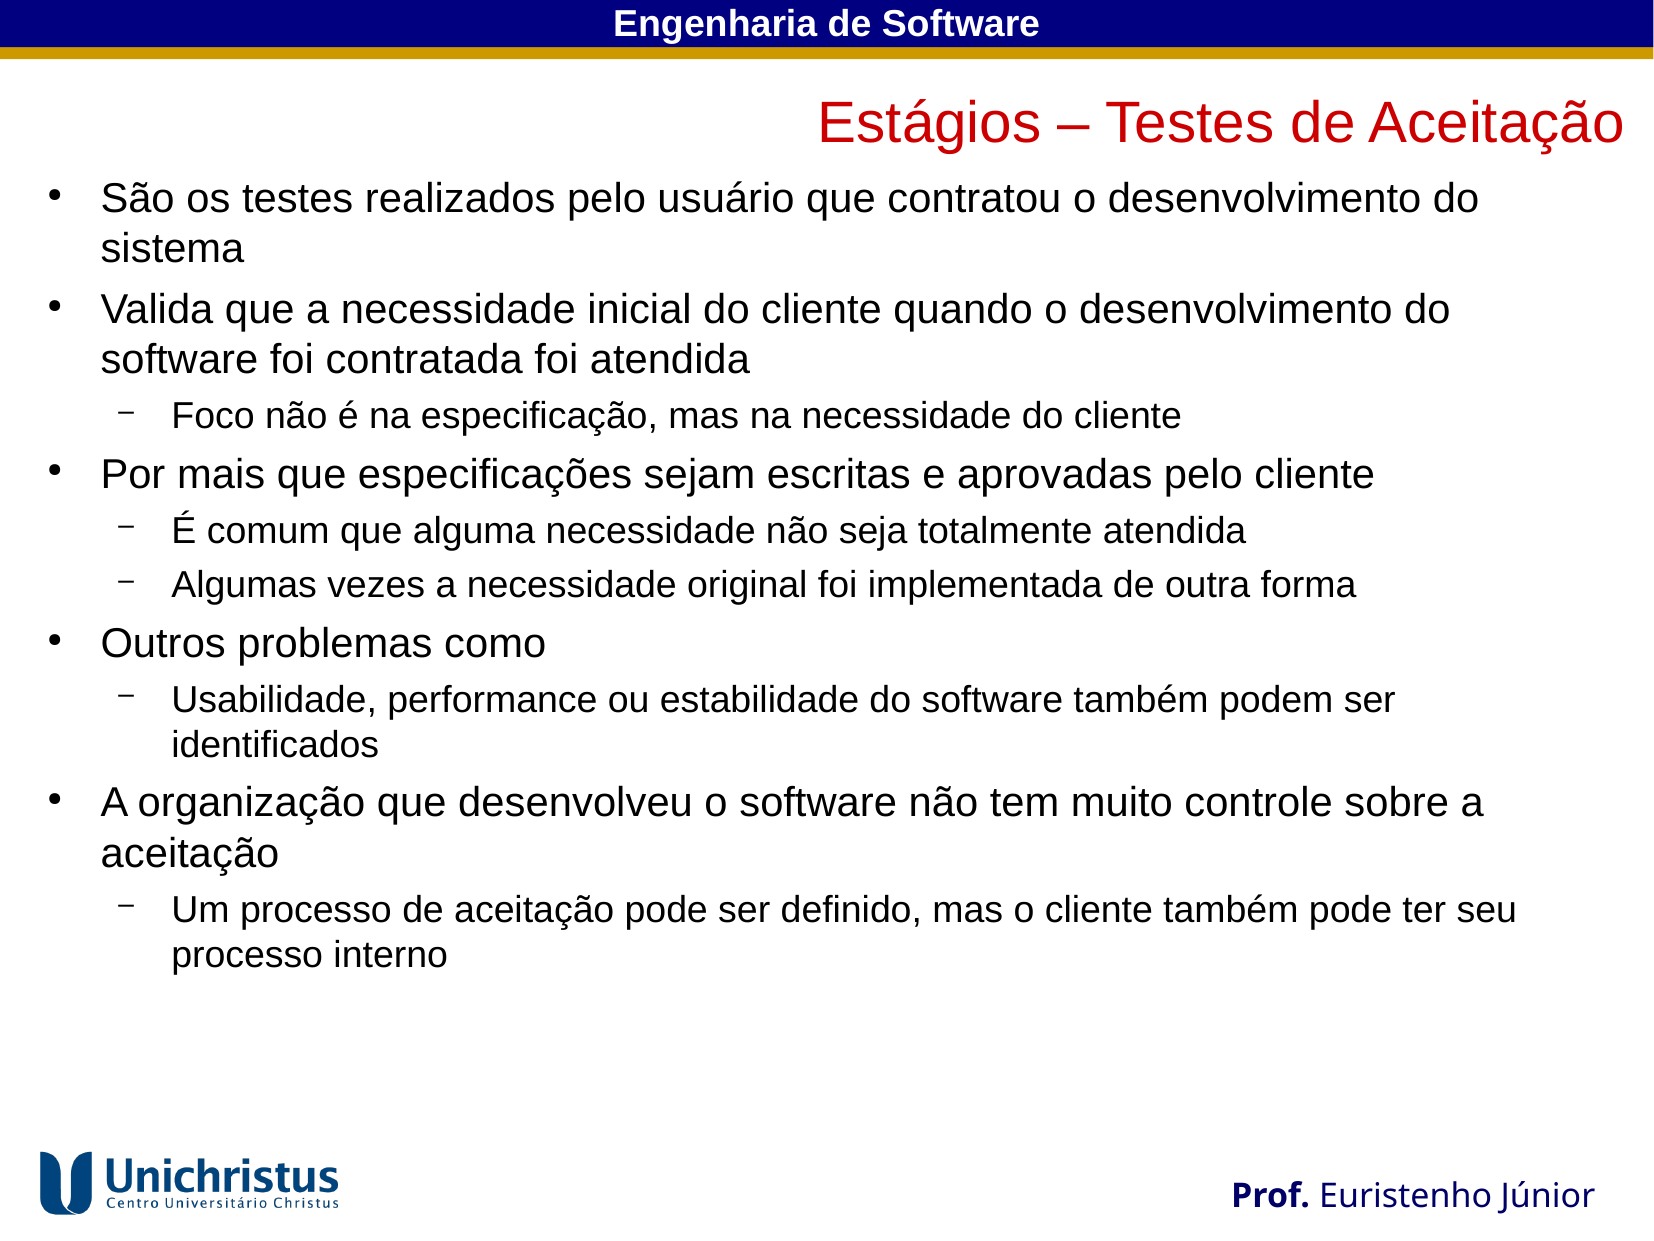

Engenharia de Software
Estágios – Testes de Aceitação
# São os testes realizados pelo usuário que contratou o desenvolvimento do sistema
Valida que a necessidade inicial do cliente quando o desenvolvimento do software foi contratada foi atendida
Foco não é na especificação, mas na necessidade do cliente
Por mais que especificações sejam escritas e aprovadas pelo cliente
É comum que alguma necessidade não seja totalmente atendida
Algumas vezes a necessidade original foi implementada de outra forma
Outros problemas como
Usabilidade, performance ou estabilidade do software também podem ser identificados
A organização que desenvolveu o software não tem muito controle sobre a aceitação
Um processo de aceitação pode ser definido, mas o cliente também pode ter seu processo interno
Prof. Euristenho Júnior